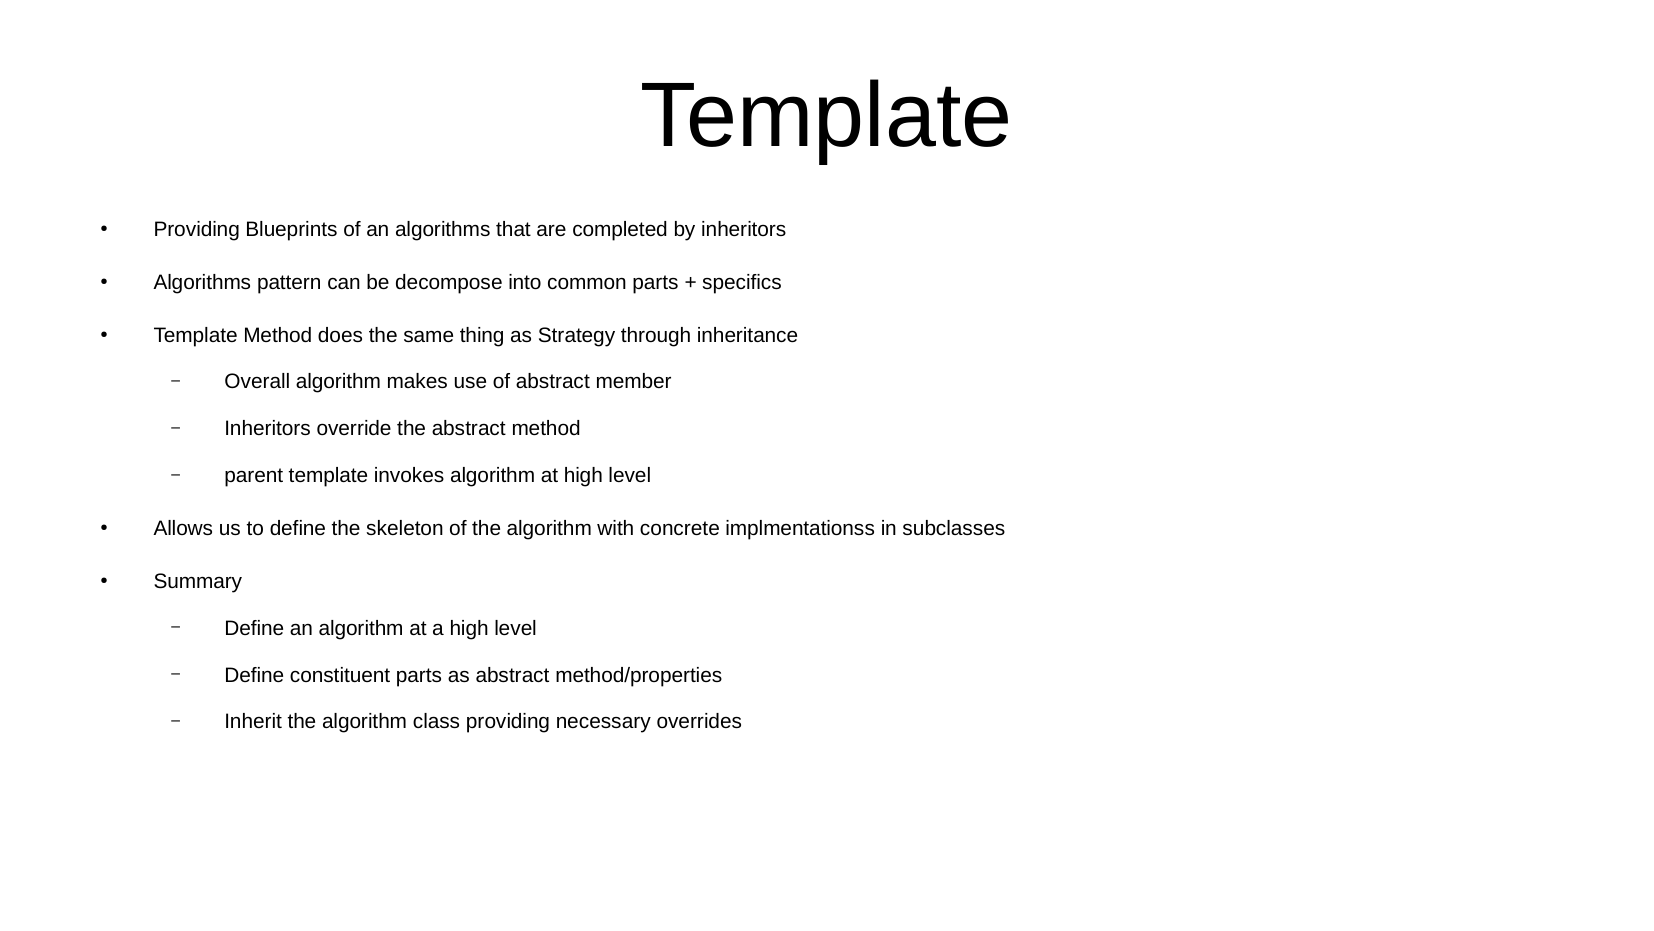

# Template
Providing Blueprints of an algorithms that are completed by inheritors
Algorithms pattern can be decompose into common parts + specifics
Template Method does the same thing as Strategy through inheritance
Overall algorithm makes use of abstract member
Inheritors override the abstract method
parent template invokes algorithm at high level
Allows us to define the skeleton of the algorithm with concrete implmentationss in subclasses
Summary
Define an algorithm at a high level
Define constituent parts as abstract method/properties
Inherit the algorithm class providing necessary overrides